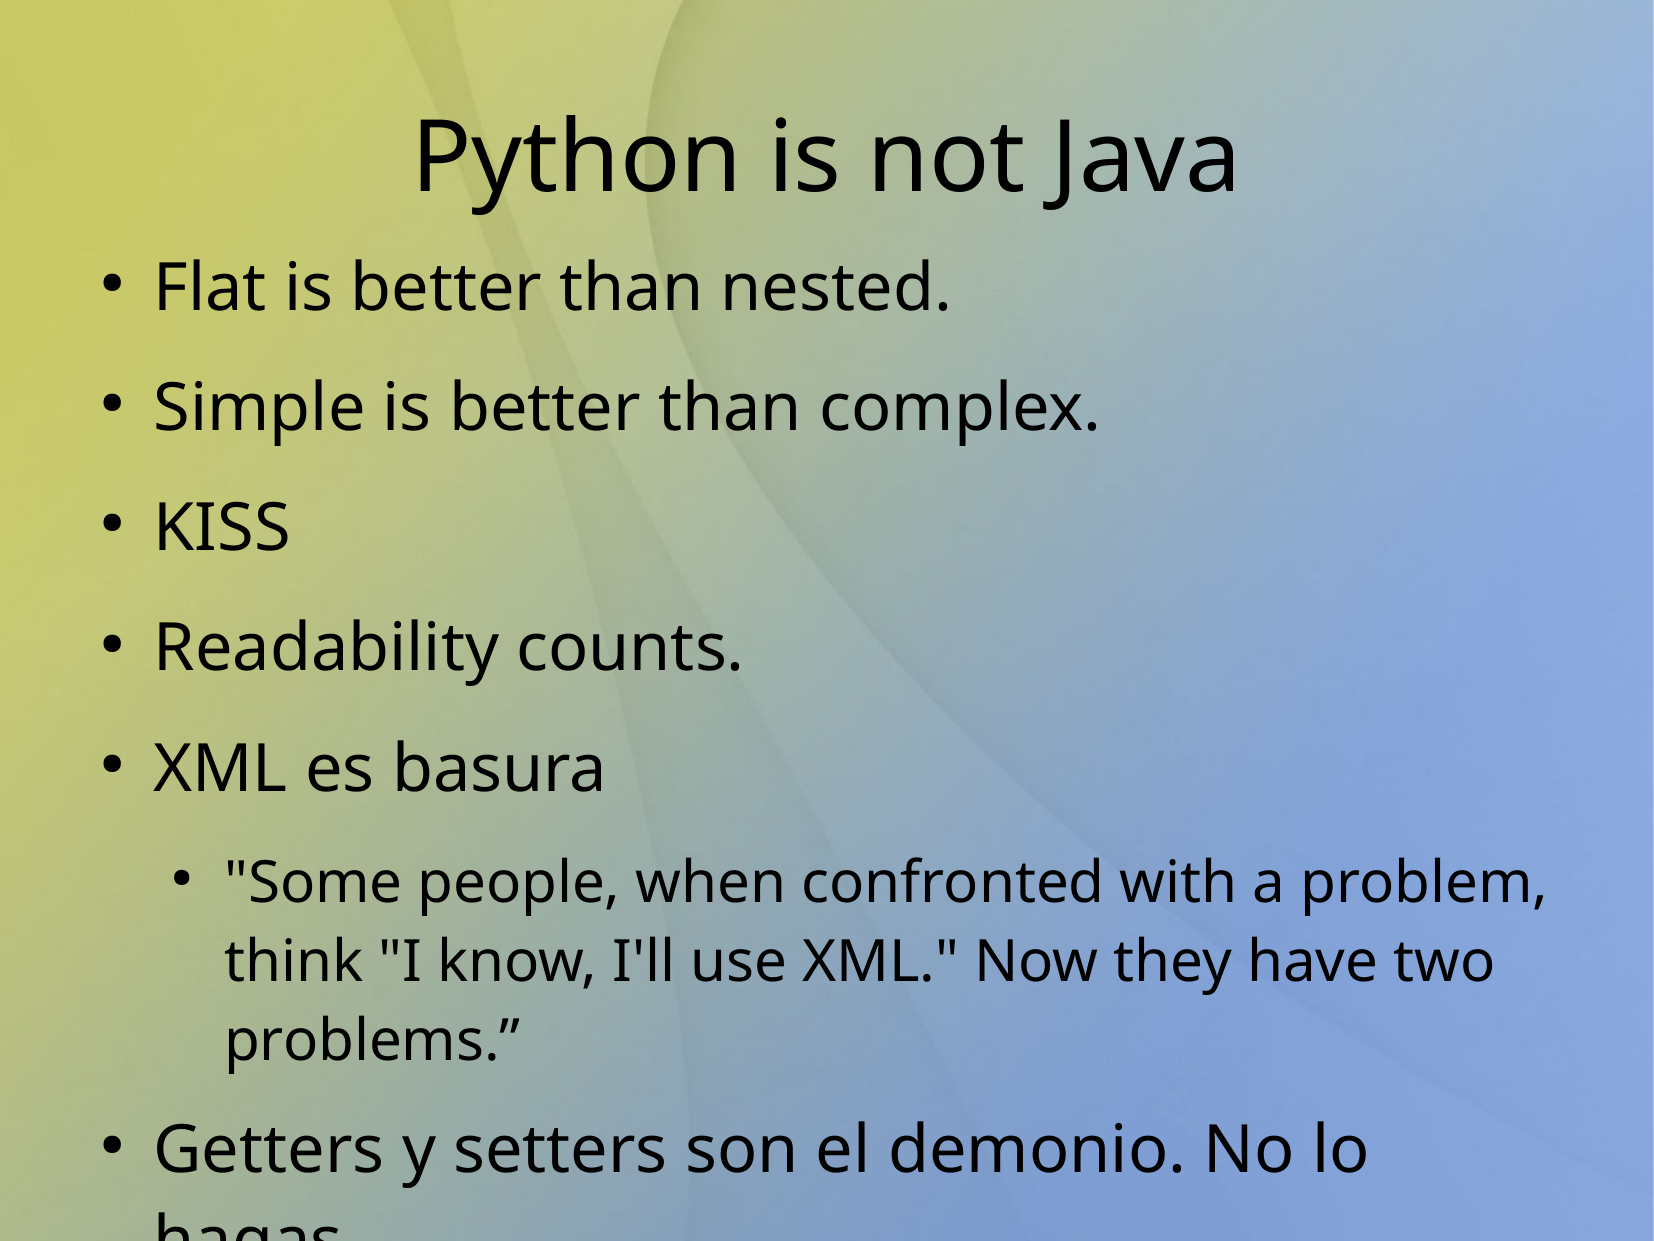

# Python is not Java
Flat is better than nested.
Simple is better than complex.
KISS
Readability counts.
XML es basura
"Some people, when confronted with a problem, think "I know, I'll use XML." Now they have two problems.”
Getters y setters son el demonio. No lo hagas.